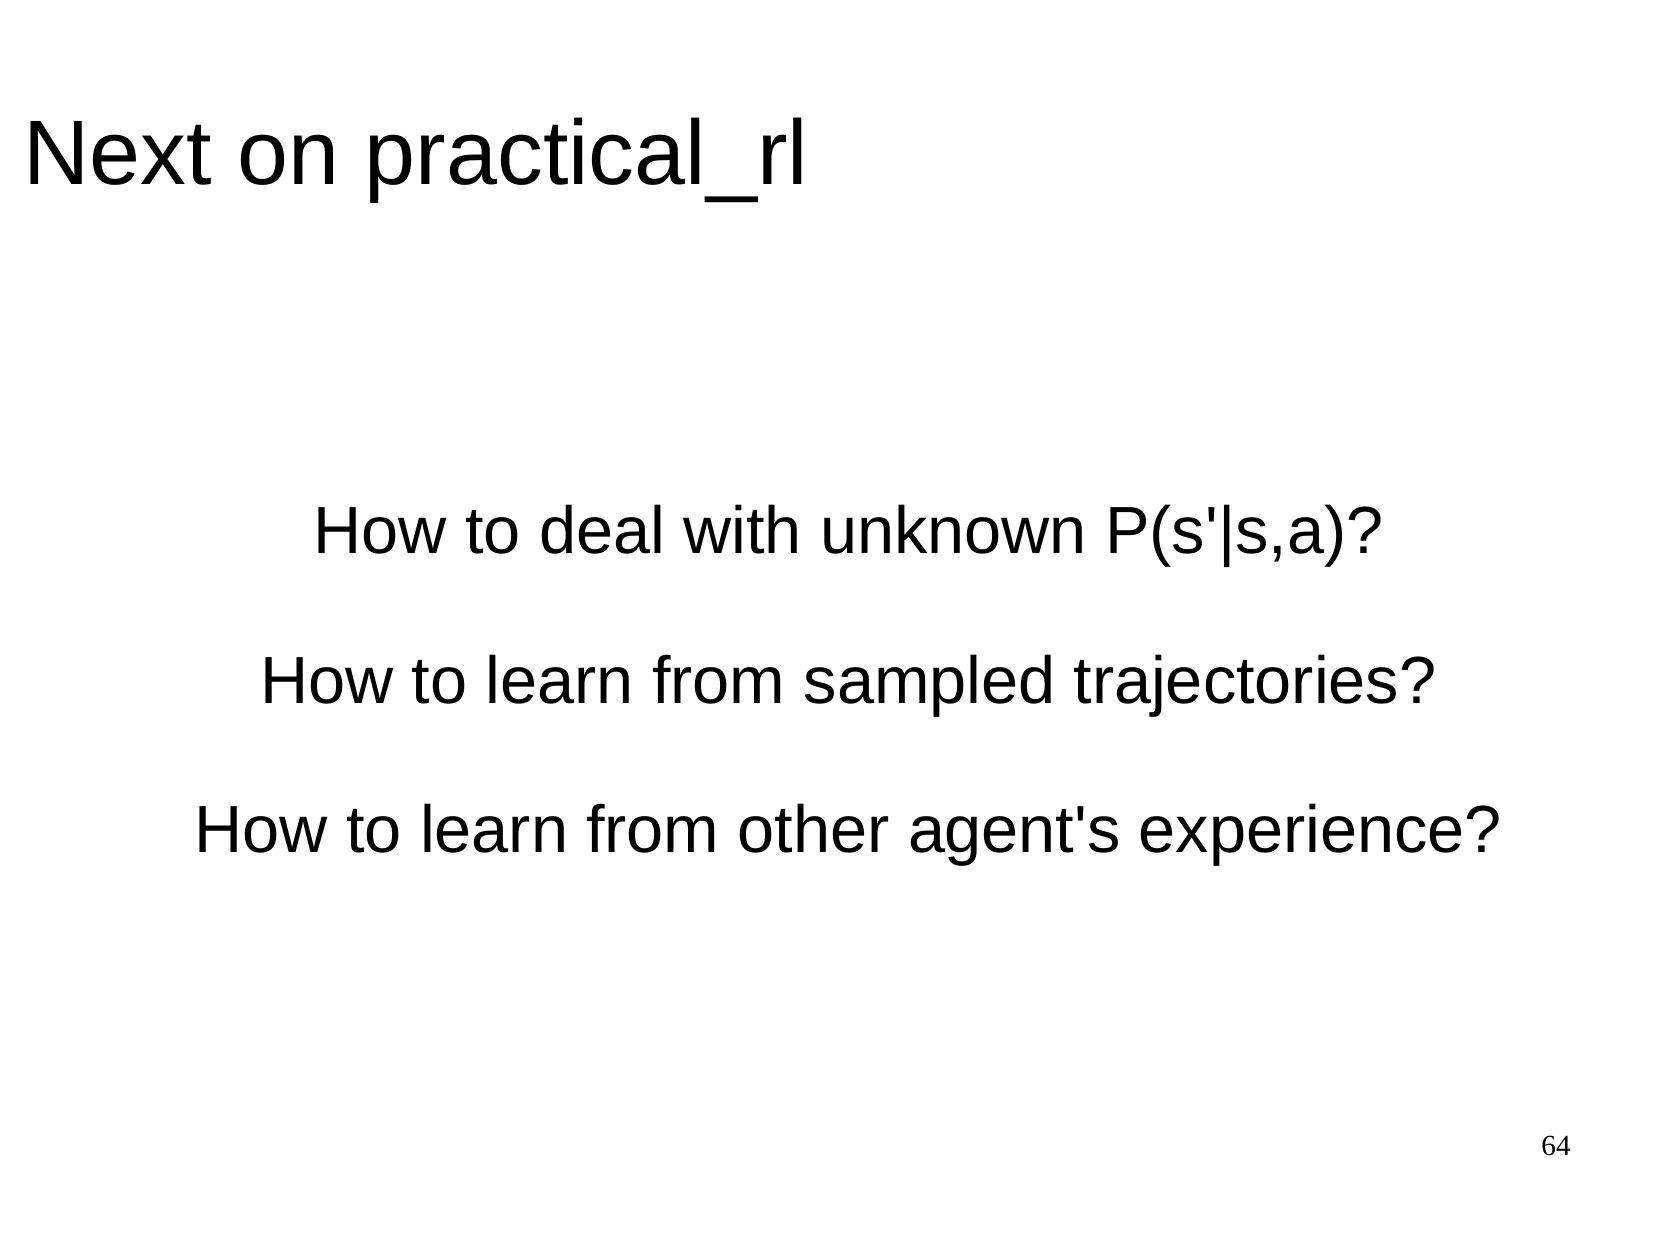

# Next on practical_rl
How to deal with unknown P(s'|s,a)?
How to learn from sampled trajectories?
How to learn from other agent's experience?
64